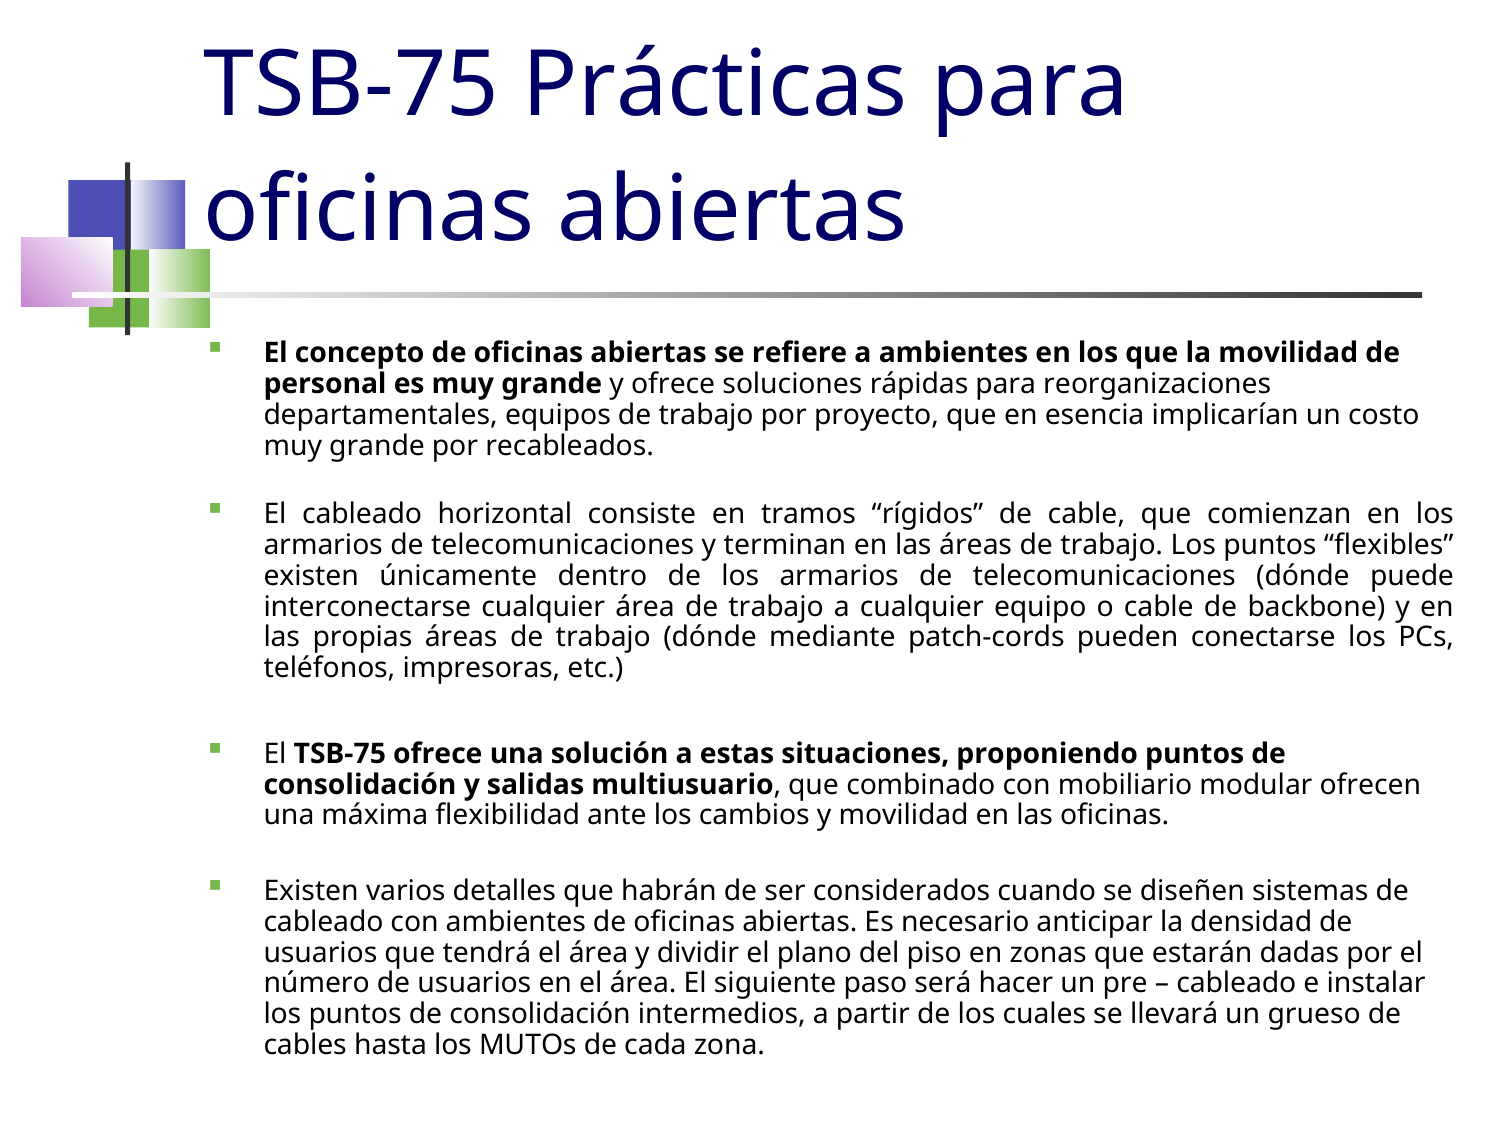

# TSB-75 Prácticas para oficinas abiertas
El concepto de oficinas abiertas se refiere a ambientes en los que la movilidad de personal es muy grande y ofrece soluciones rápidas para reorganizaciones departamentales, equipos de trabajo por proyecto, que en esencia implicarían un costo muy grande por recableados.
El cableado horizontal consiste en tramos “rígidos” de cable, que comienzan en los armarios de telecomunicaciones y terminan en las áreas de trabajo. Los puntos “flexibles” existen únicamente dentro de los armarios de telecomunicaciones (dónde puede interconectarse cualquier área de trabajo a cualquier equipo o cable de backbone) y en las propias áreas de trabajo (dónde mediante patch-cords pueden conectarse los PCs, teléfonos, impresoras, etc.)
El TSB-75 ofrece una solución a estas situaciones, proponiendo puntos de consolidación y salidas multiusuario, que combinado con mobiliario modular ofrecen una máxima flexibilidad ante los cambios y movilidad en las oficinas.
Existen varios detalles que habrán de ser considerados cuando se diseñen sistemas de cableado con ambientes de oficinas abiertas. Es necesario anticipar la densidad de usuarios que tendrá el área y dividir el plano del piso en zonas que estarán dadas por el número de usuarios en el área. El siguiente paso será hacer un pre – cableado e instalar los puntos de consolidación intermedios, a partir de los cuales se llevará un grueso de cables hasta los MUTOs de cada zona.